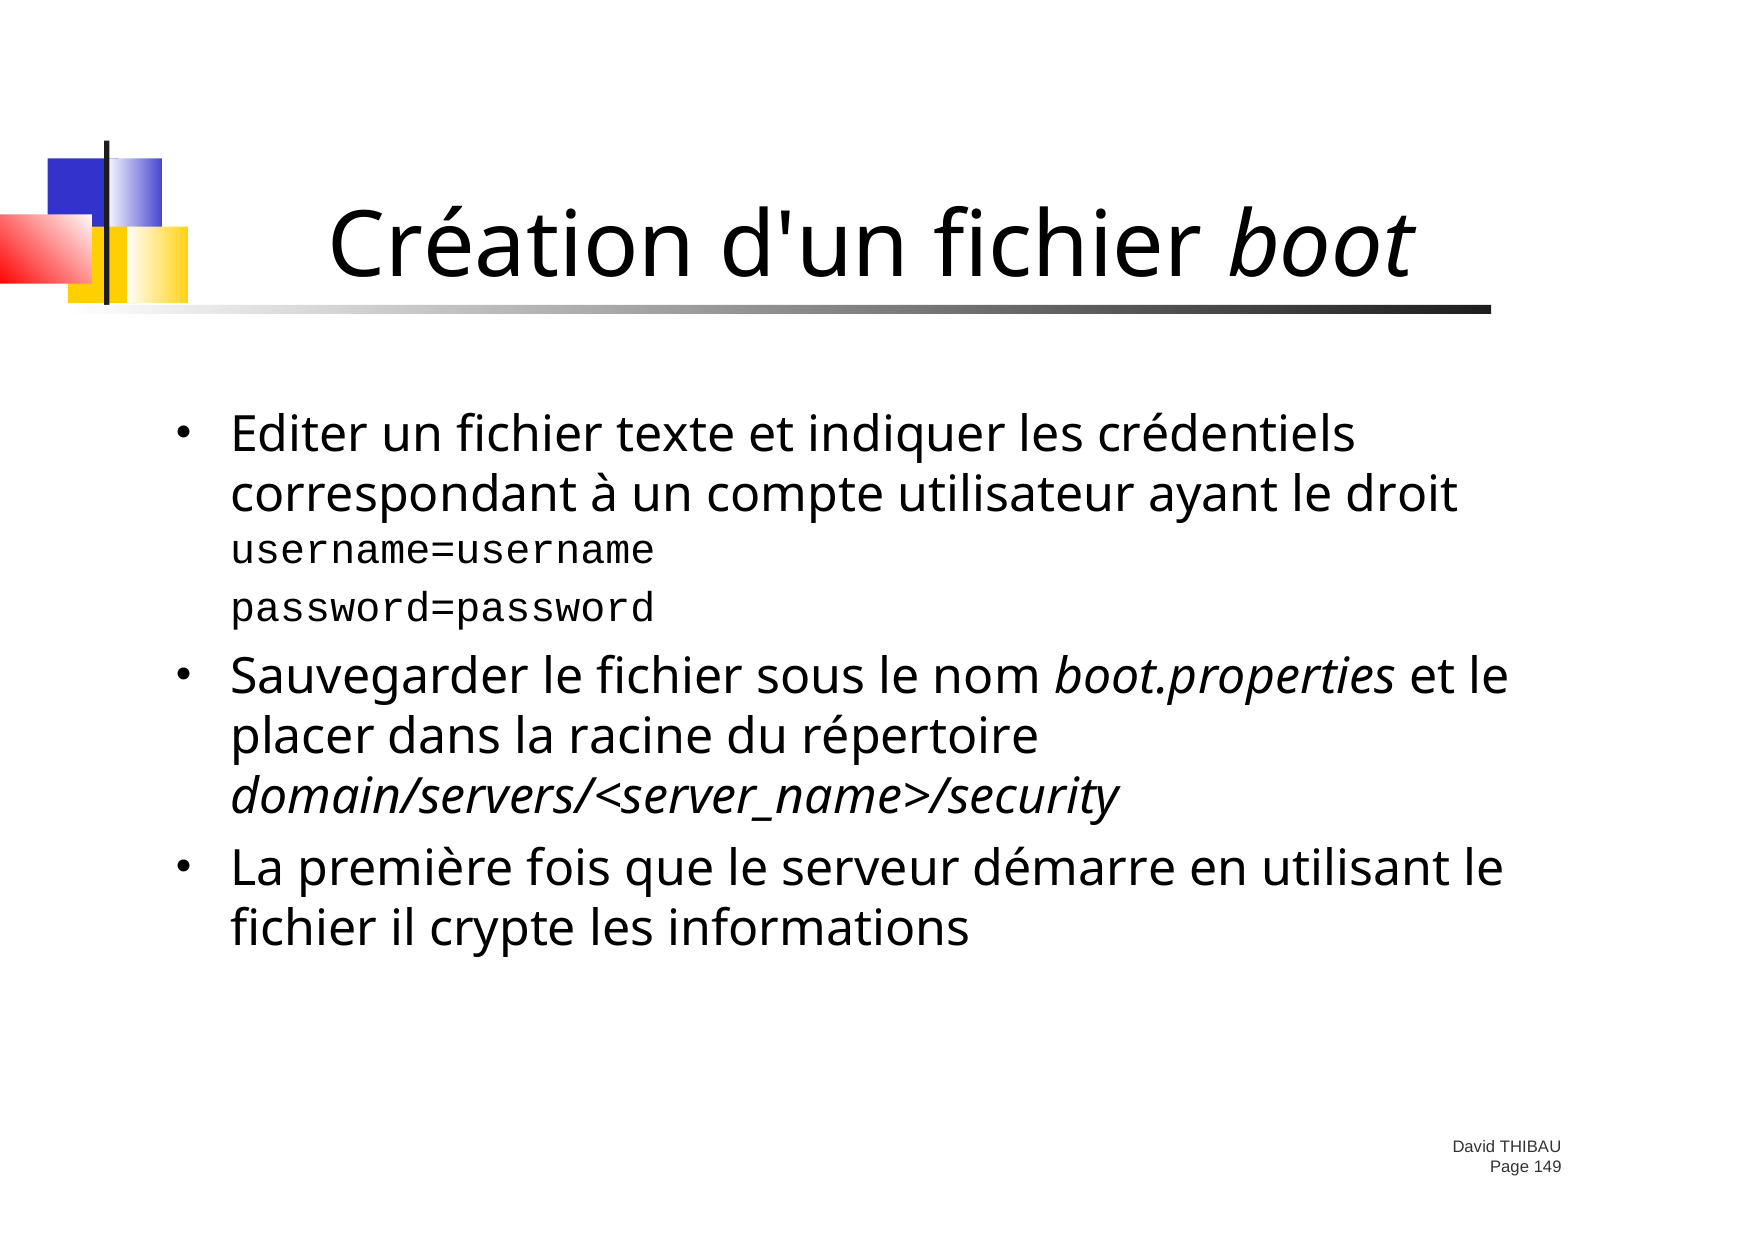

# Création d'un fichier boot
Editer un fichier texte et indiquer les crédentiels correspondant à un compte utilisateur ayant le droit username=username
password=password
Sauvegarder le fichier sous le nom boot.properties et le placer dans la racine du répertoire domain/servers/<server_name>/security
La première fois que le serveur démarre en utilisant le fichier il crypte les informations